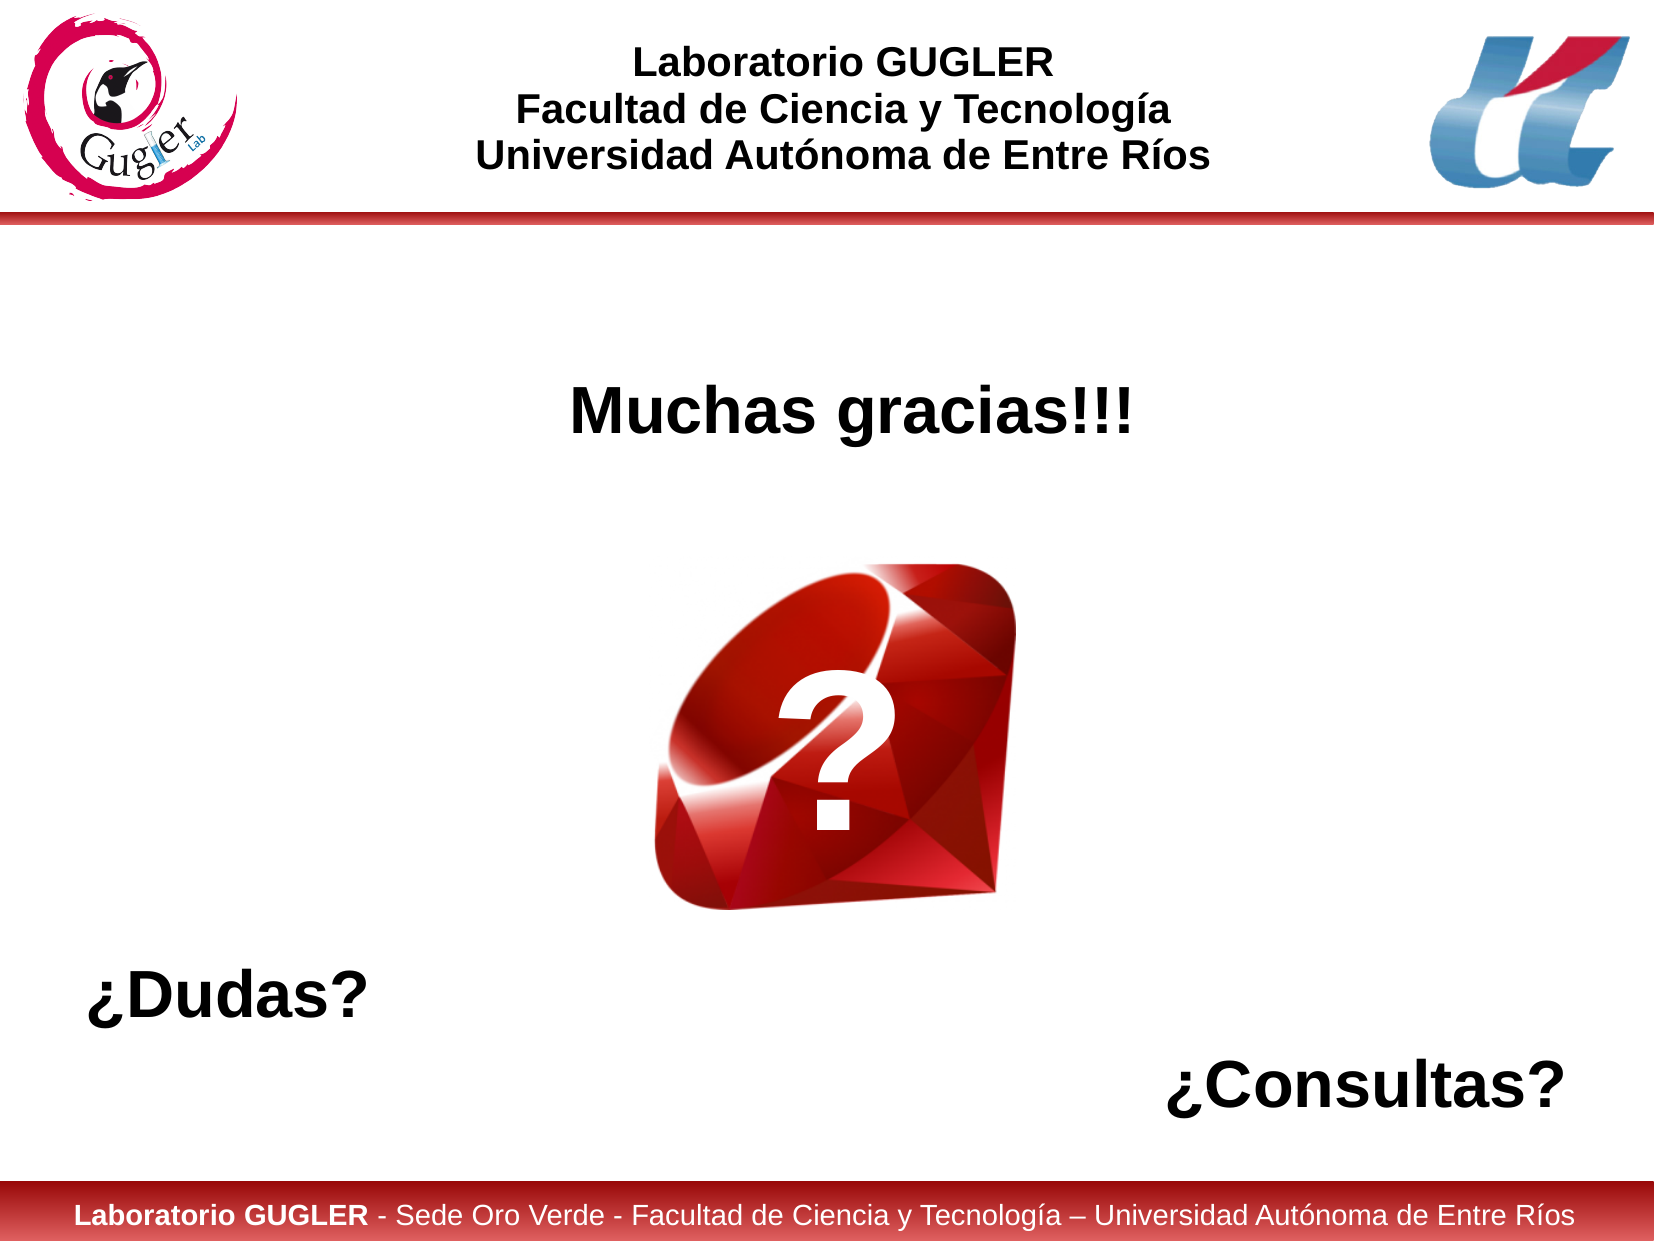

Laboratorio GUGLER
Facultad de Ciencia y Tecnología
Universidad Autónoma de Entre Ríos
Muchas gracias!!!
?
¿Dudas?
¿Consultas?
Laboratorio GUGLER - Sede Oro Verde - Facultad de Ciencia y Tecnología – Universidad Autónoma de Entre Ríos